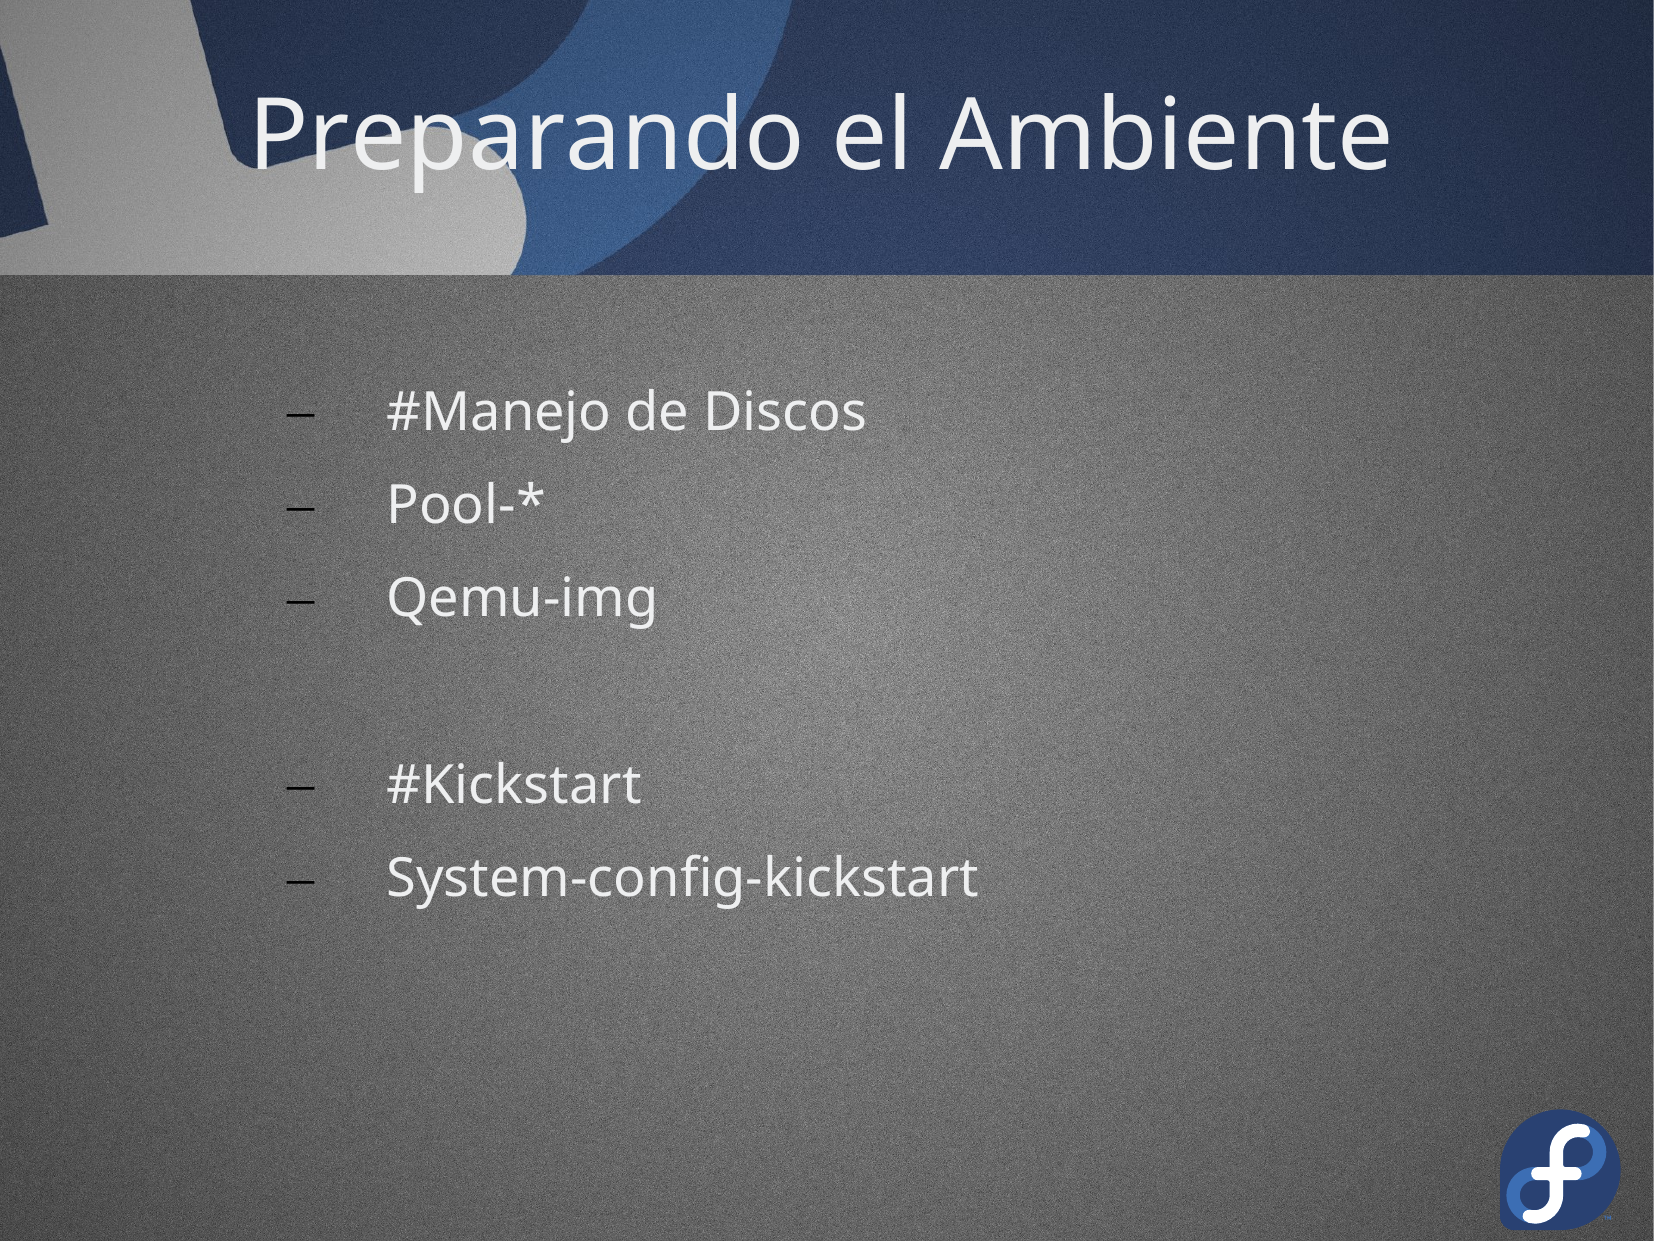

Preparando el Ambiente
#Manejo de Discos
Pool-*
Qemu-img
#Kickstart
System-config-kickstart